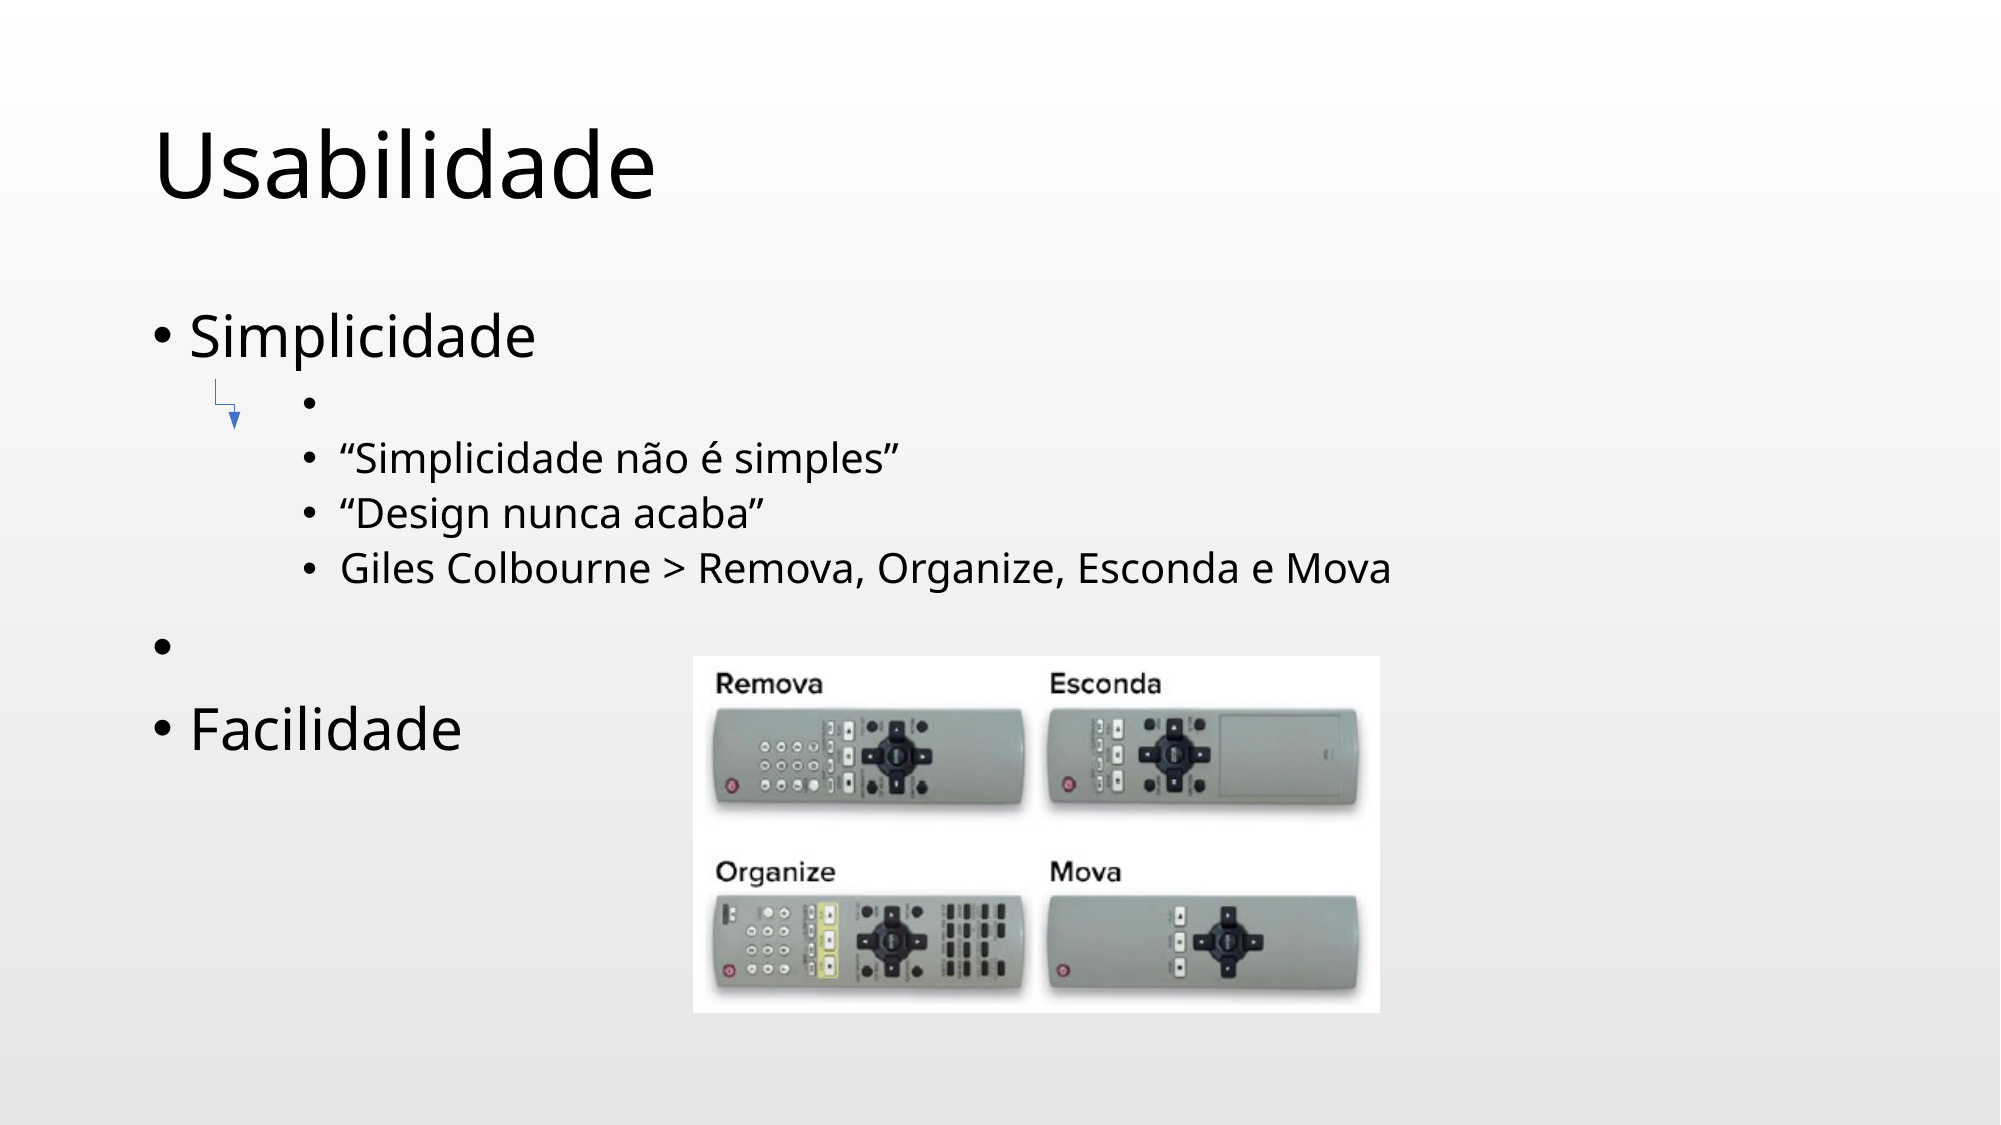

# Usabilidade
Simplicidade
“Simplicidade não é simples”
“Design nunca acaba”
Giles Colbourne > Remova, Organize, Esconda e Mova
Facilidade